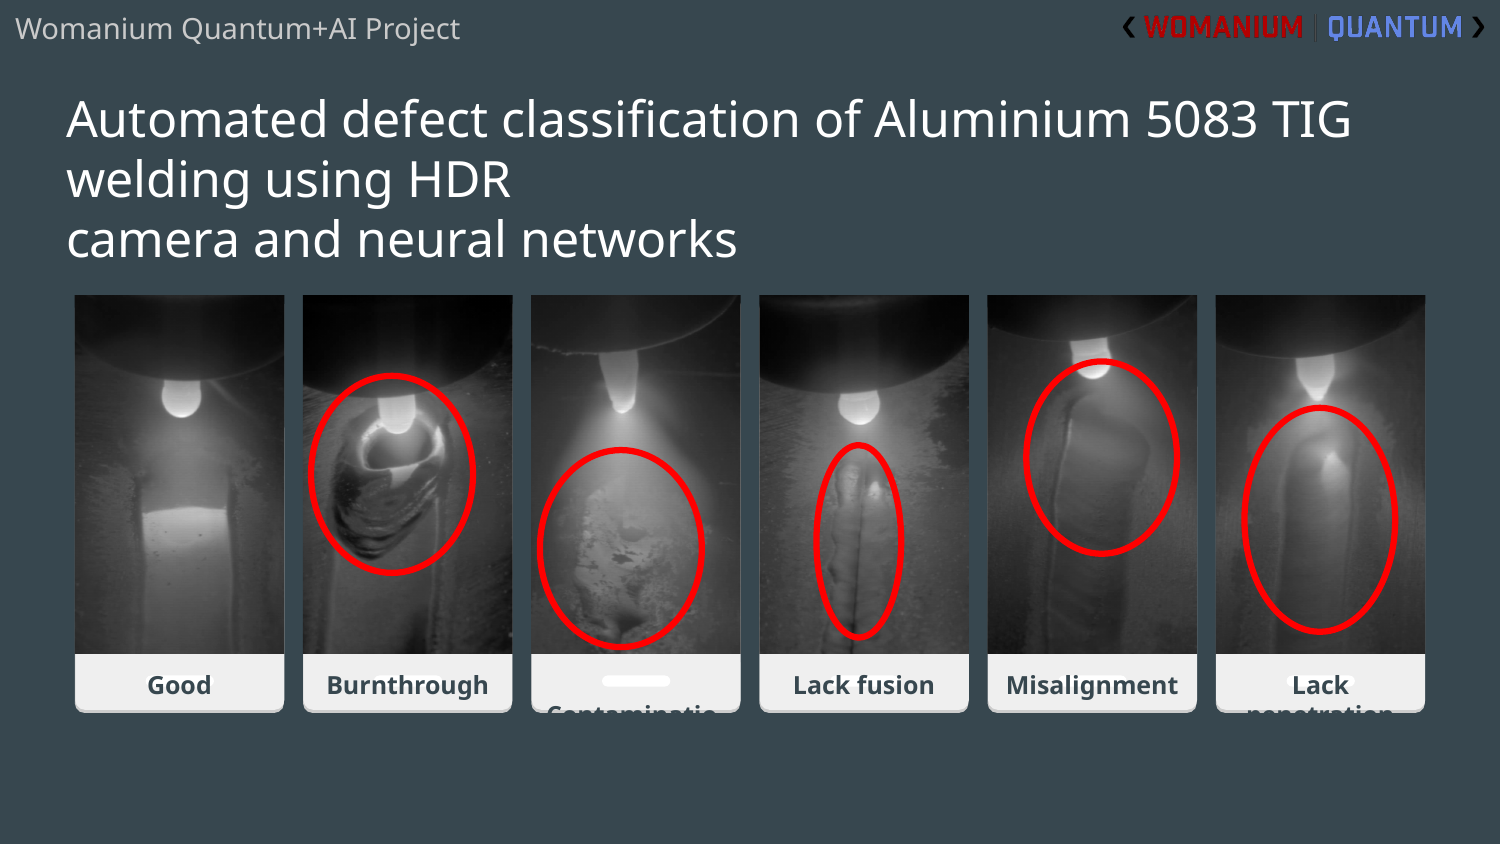

Womanium Quantum+AI Project
# Automated defect classification of Aluminium 5083 TIG welding using HDR camera and neural networks
Good
Burnthrough
 Contamination
Lack fusion
Misalignment
Lack penetration